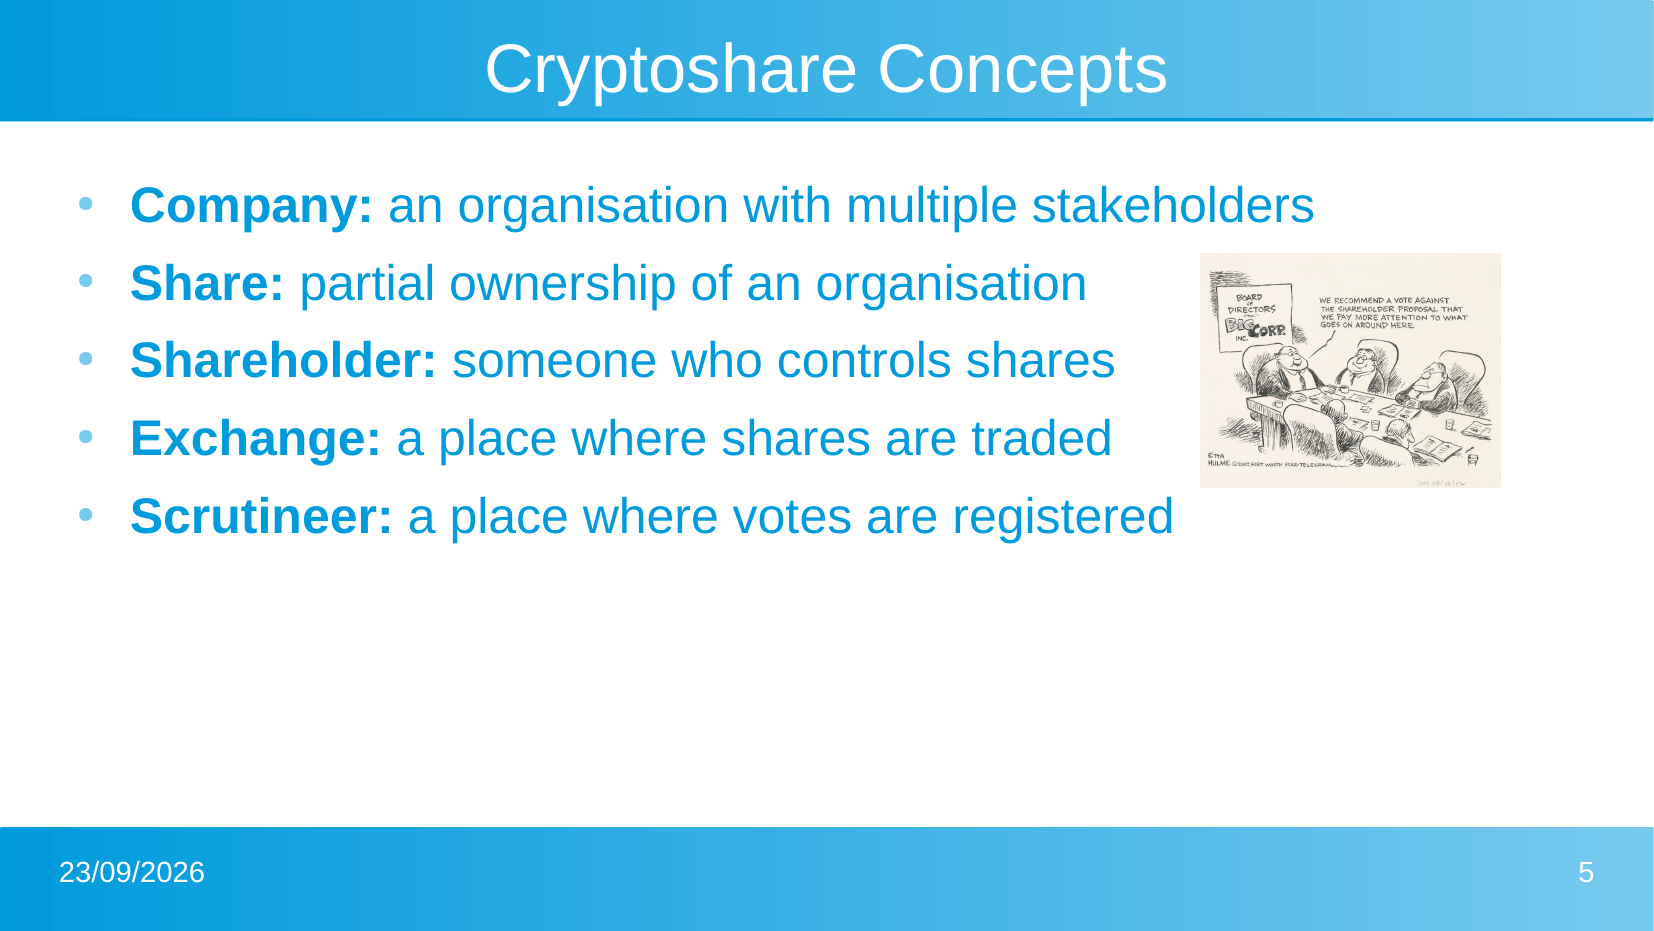

# Cryptoshare Concepts
Company: an organisation with multiple stakeholders
Share: partial ownership of an organisation
Shareholder: someone who controls shares
Exchange: a place where shares are traded
Scrutineer: a place where votes are registered
5